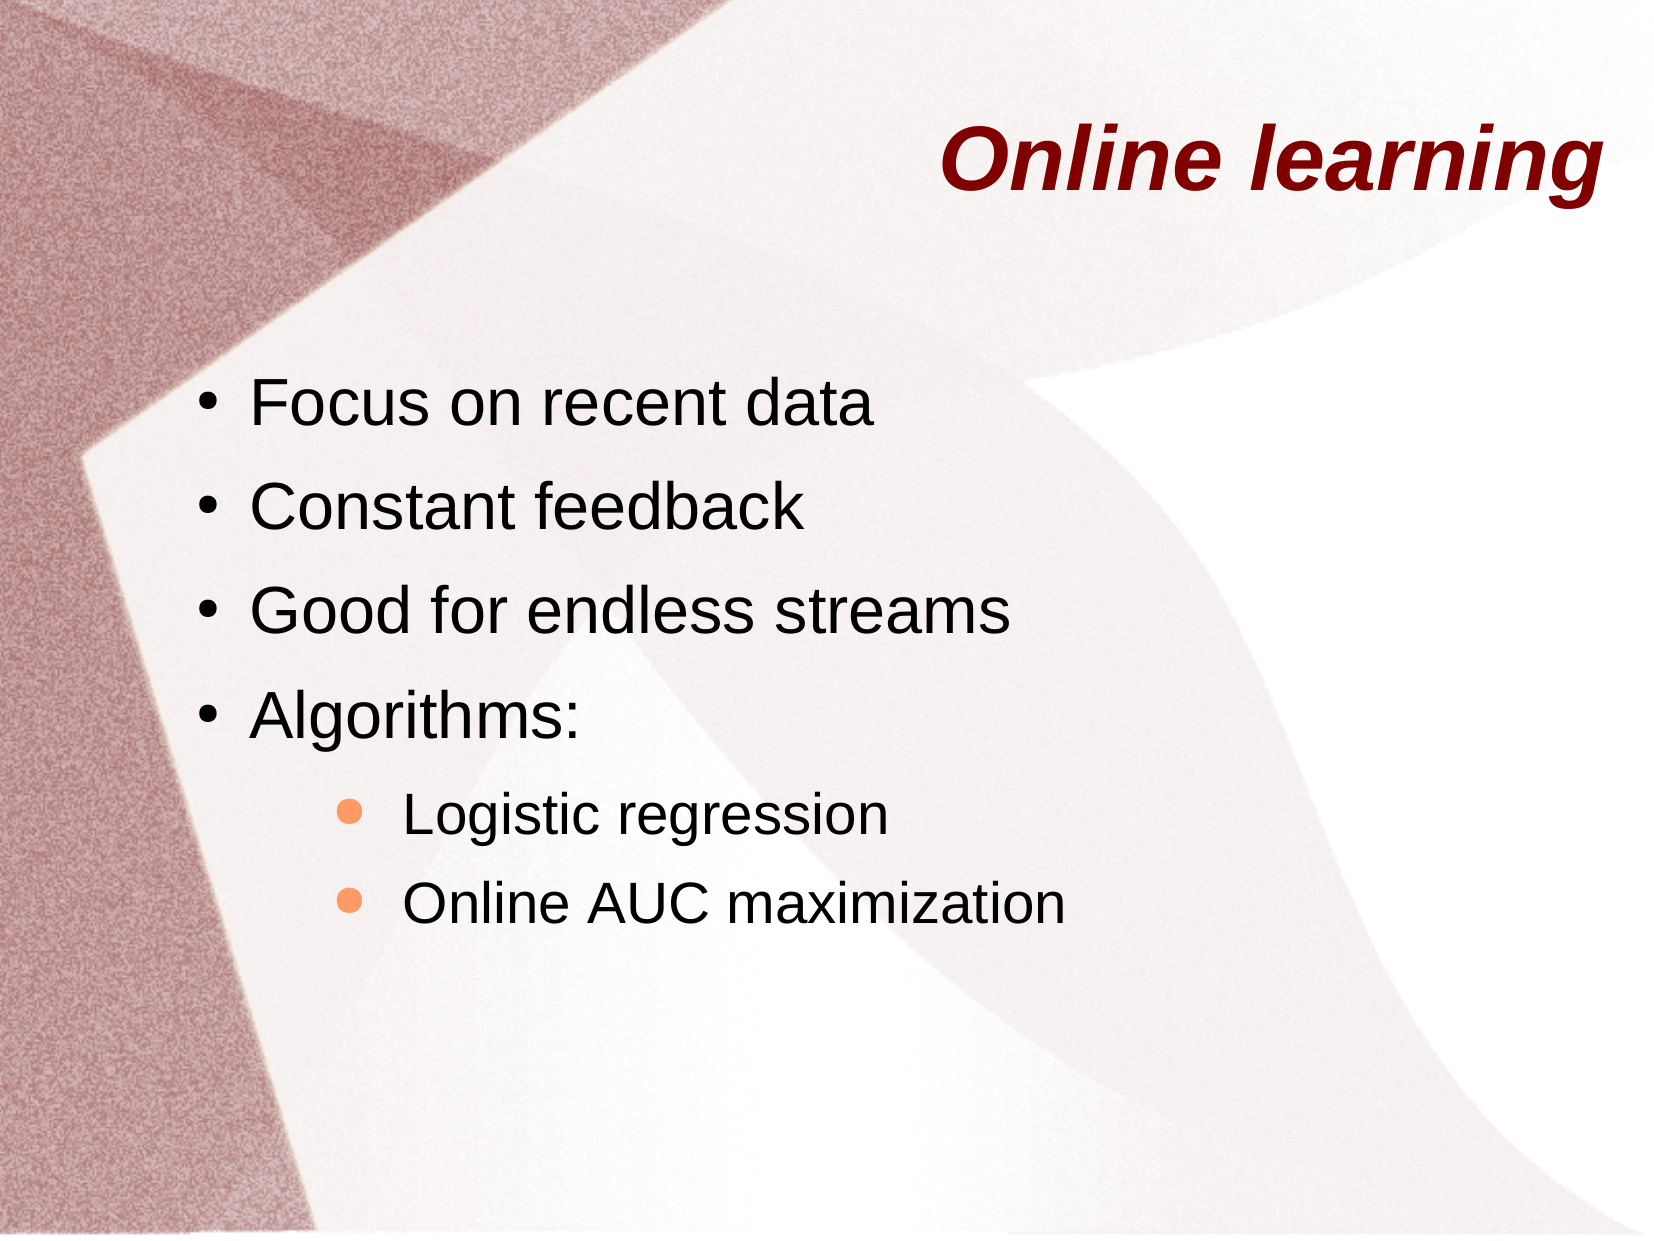

# Online learning
Focus on recent data
Constant feedback
Good for endless streams
Algorithms:
Logistic regression
Online AUC maximization